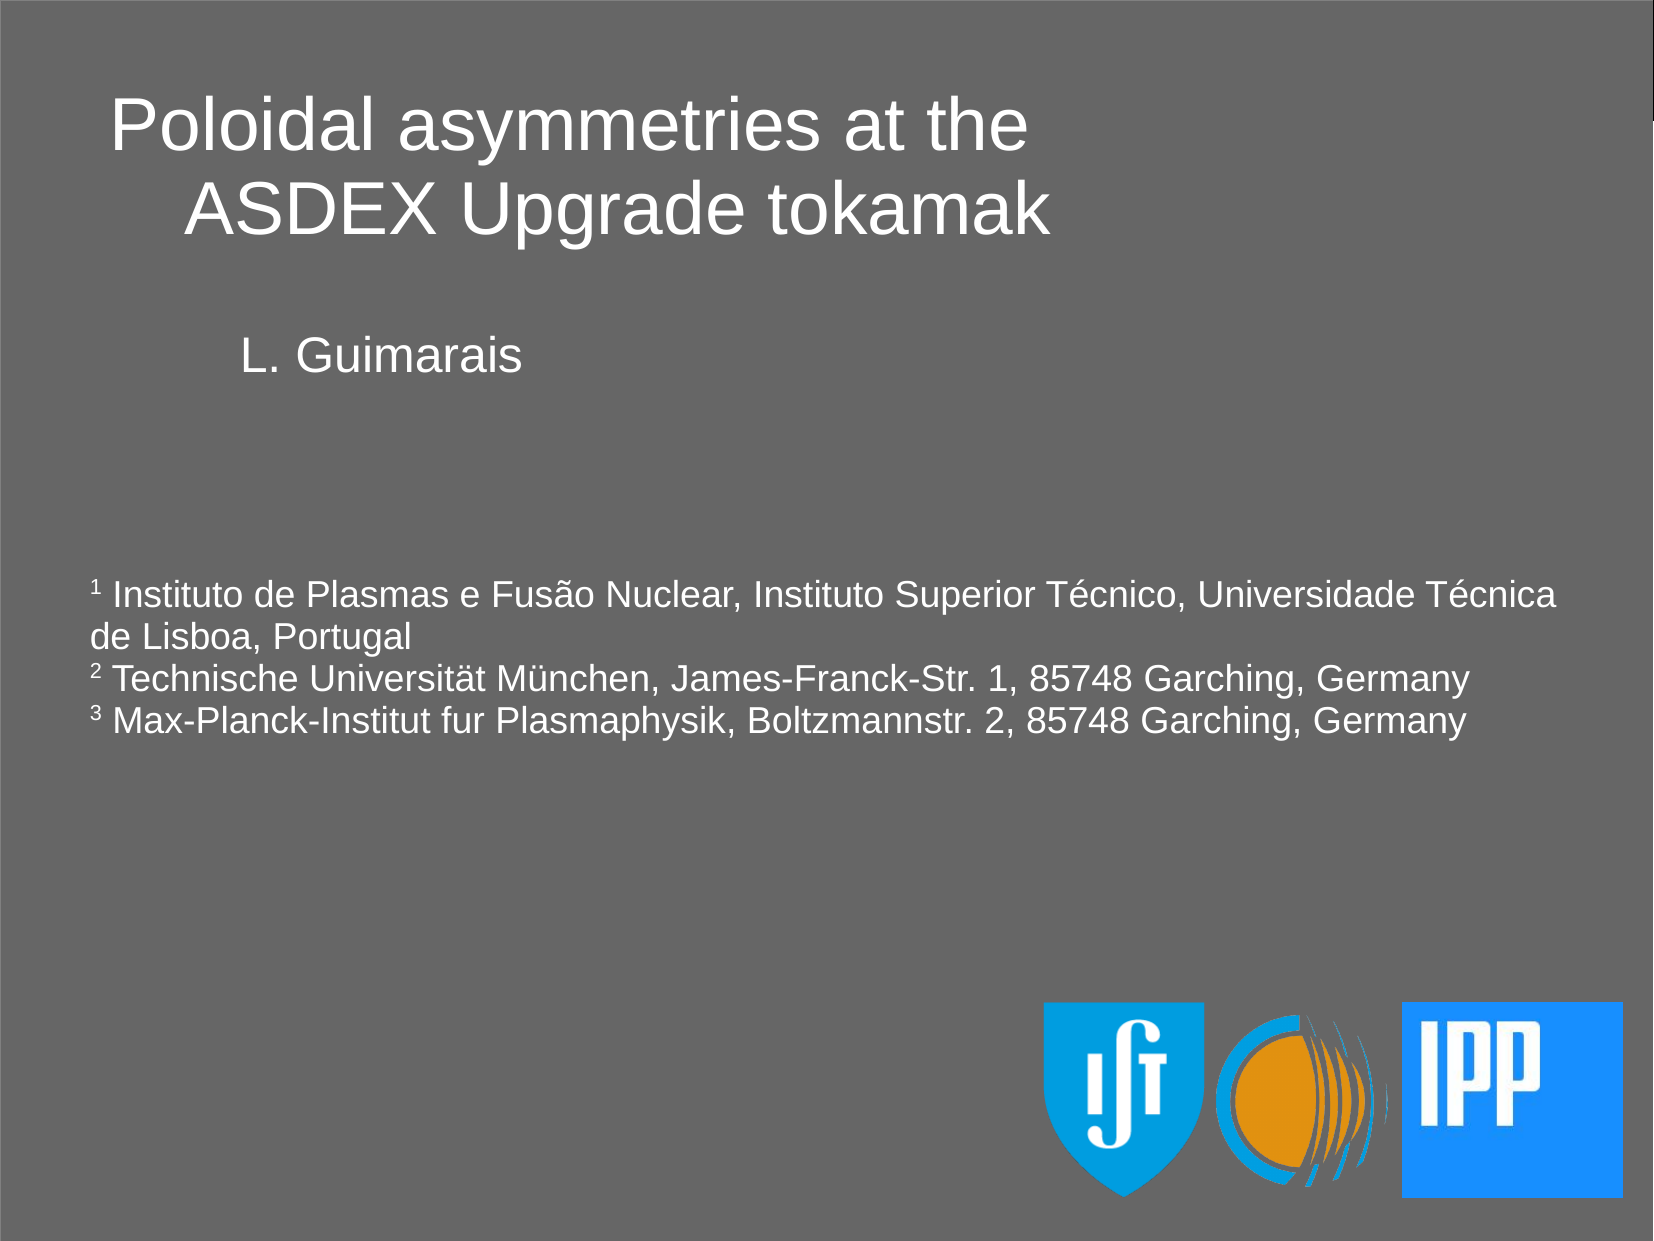

Poloidal asymmetries at the
	ASDEX Upgrade tokamak
L. Guimarais
1 Instituto de Plasmas e Fusão Nuclear, Instituto Superior Técnico, Universidade Técnica de Lisboa, Portugal
2 Technische Universität München, James-Franck-Str. 1, 85748 Garching, Germany
3 Max-Planck-Institut fur Plasmaphysik, Boltzmannstr. 2, 85748 Garching, Germany